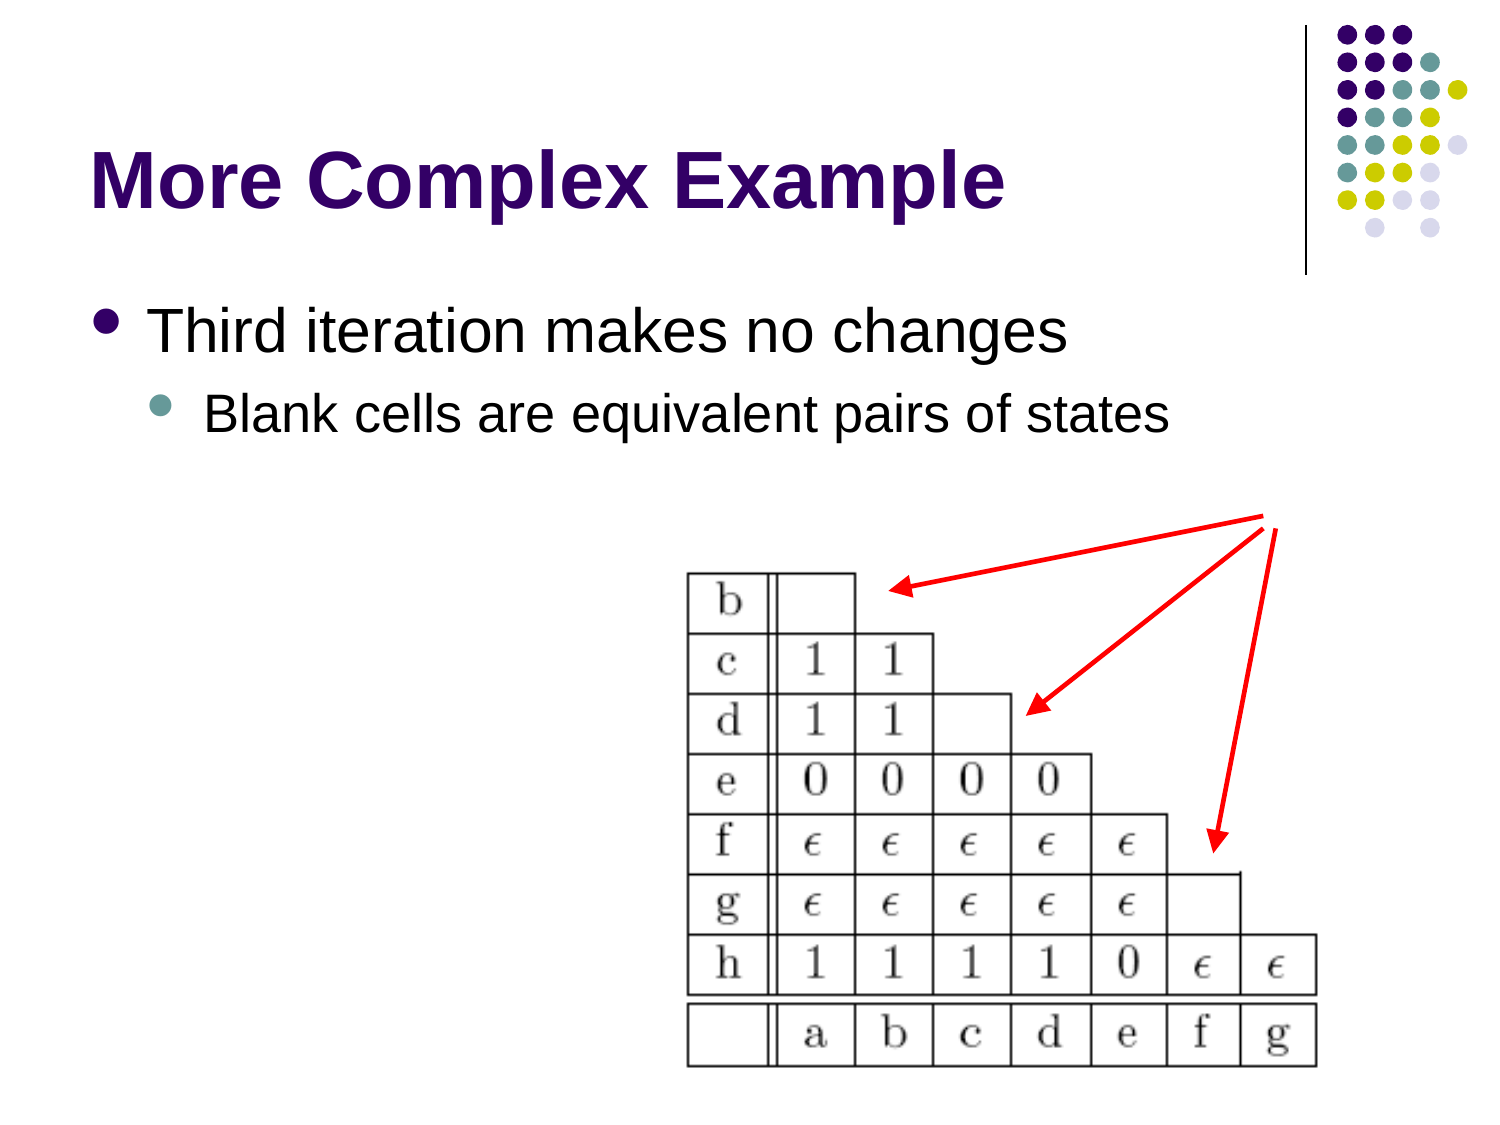

# More Complex Example
Third iteration makes no changes
Blank cells are equivalent pairs of states